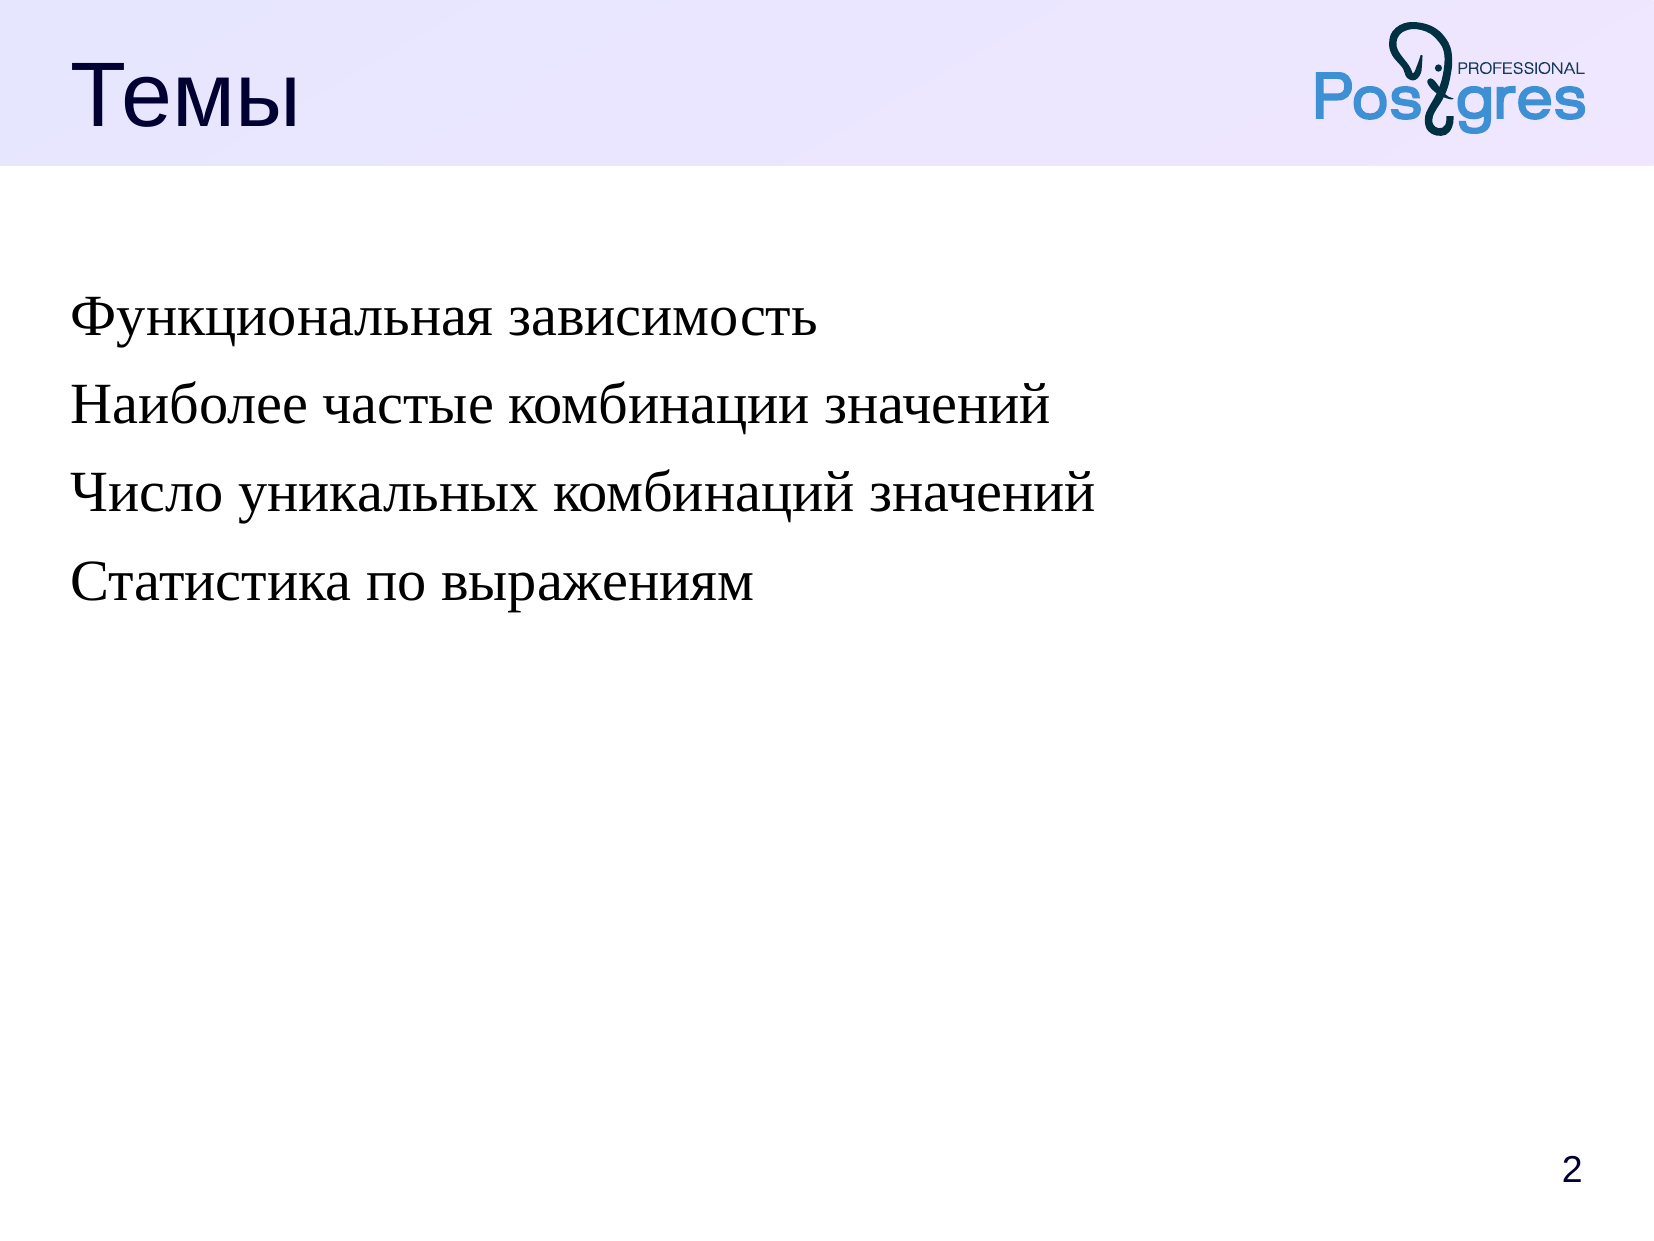

# Темы
Функциональная зависимость
Наиболее частые комбинации значений
Число уникальных комбинаций значений
Статистика по выражениям